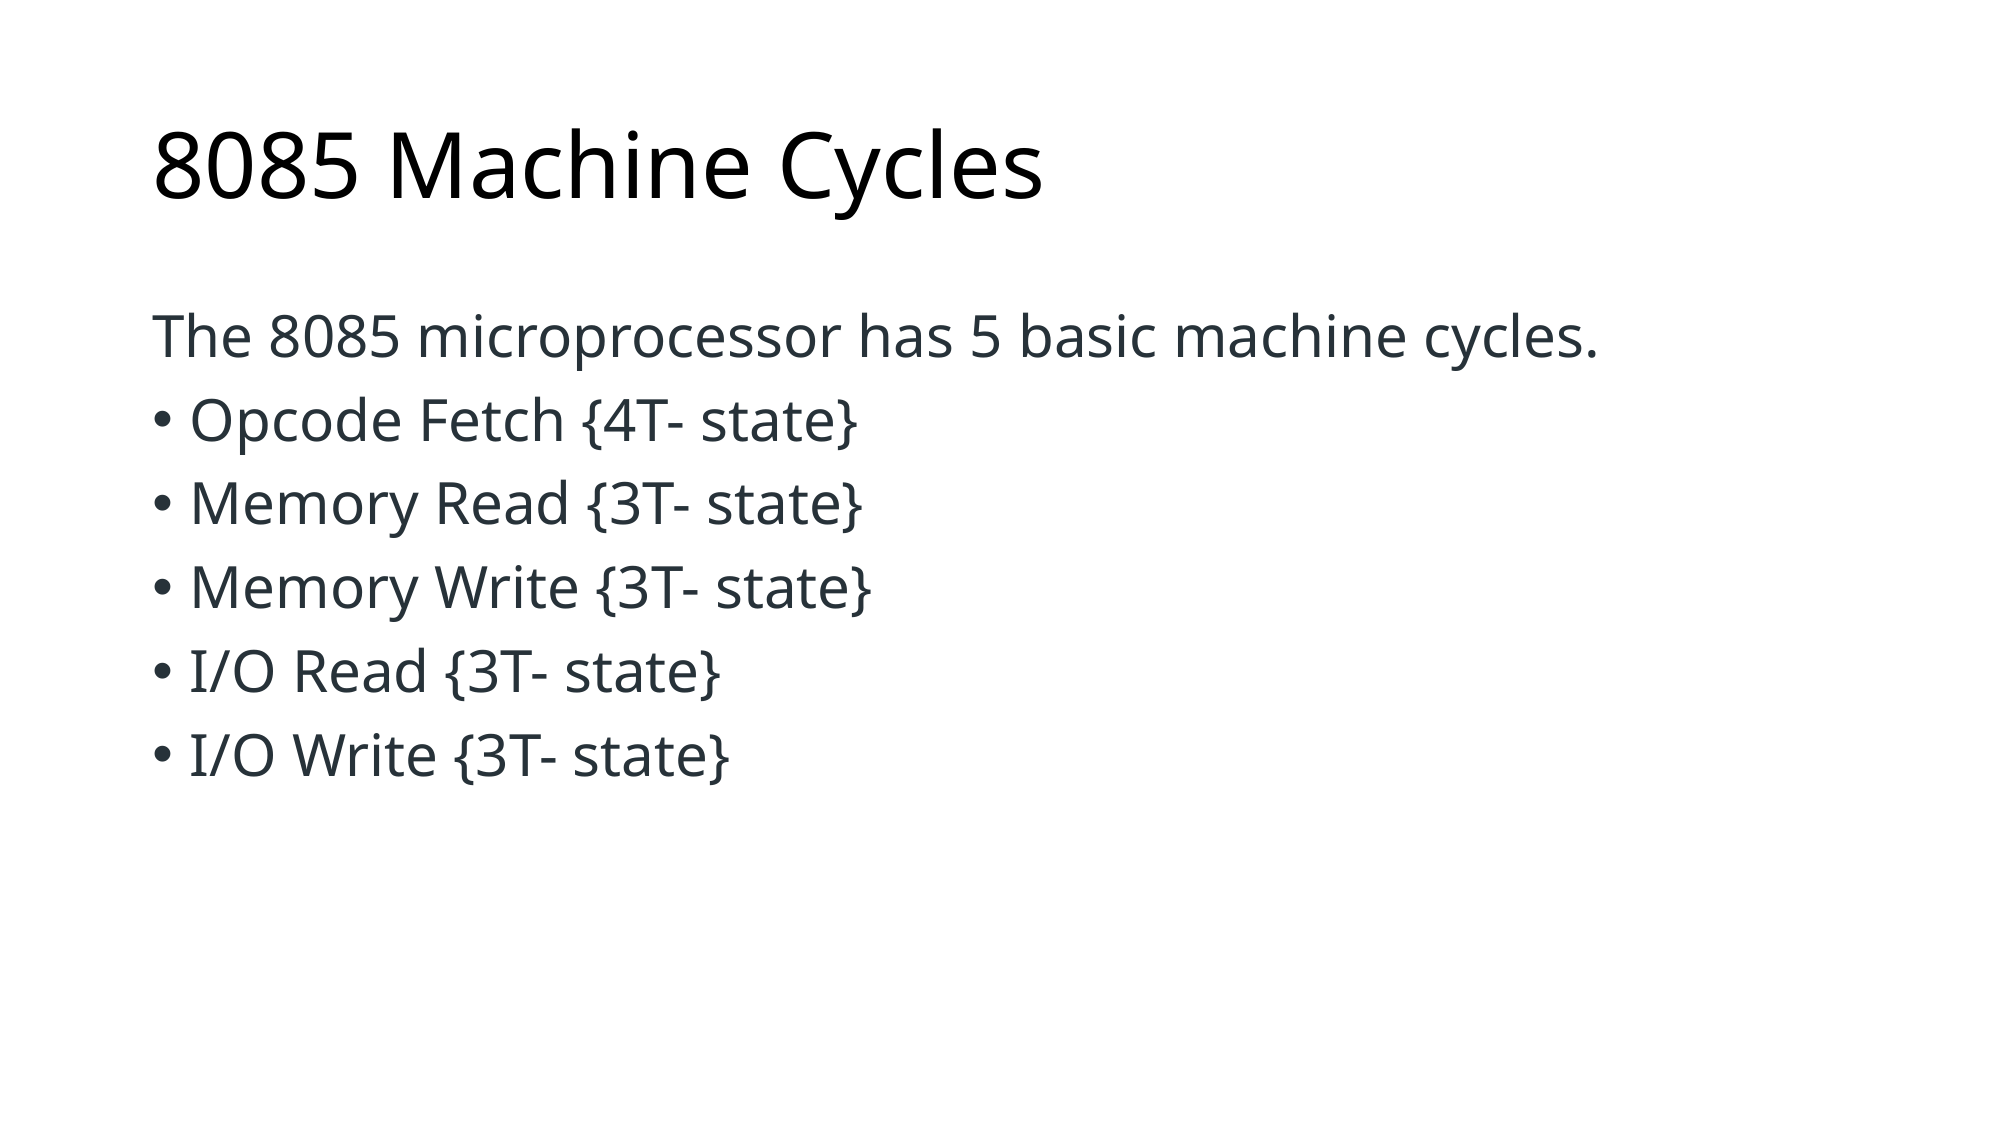

# 8085 Machine Cycles
The 8085 microprocessor has 5 basic machine cycles.
Opcode Fetch {4T- state}
Memory Read {3T- state}
Memory Write {3T- state}
I/O Read {3T- state}
I/O Write {3T- state}